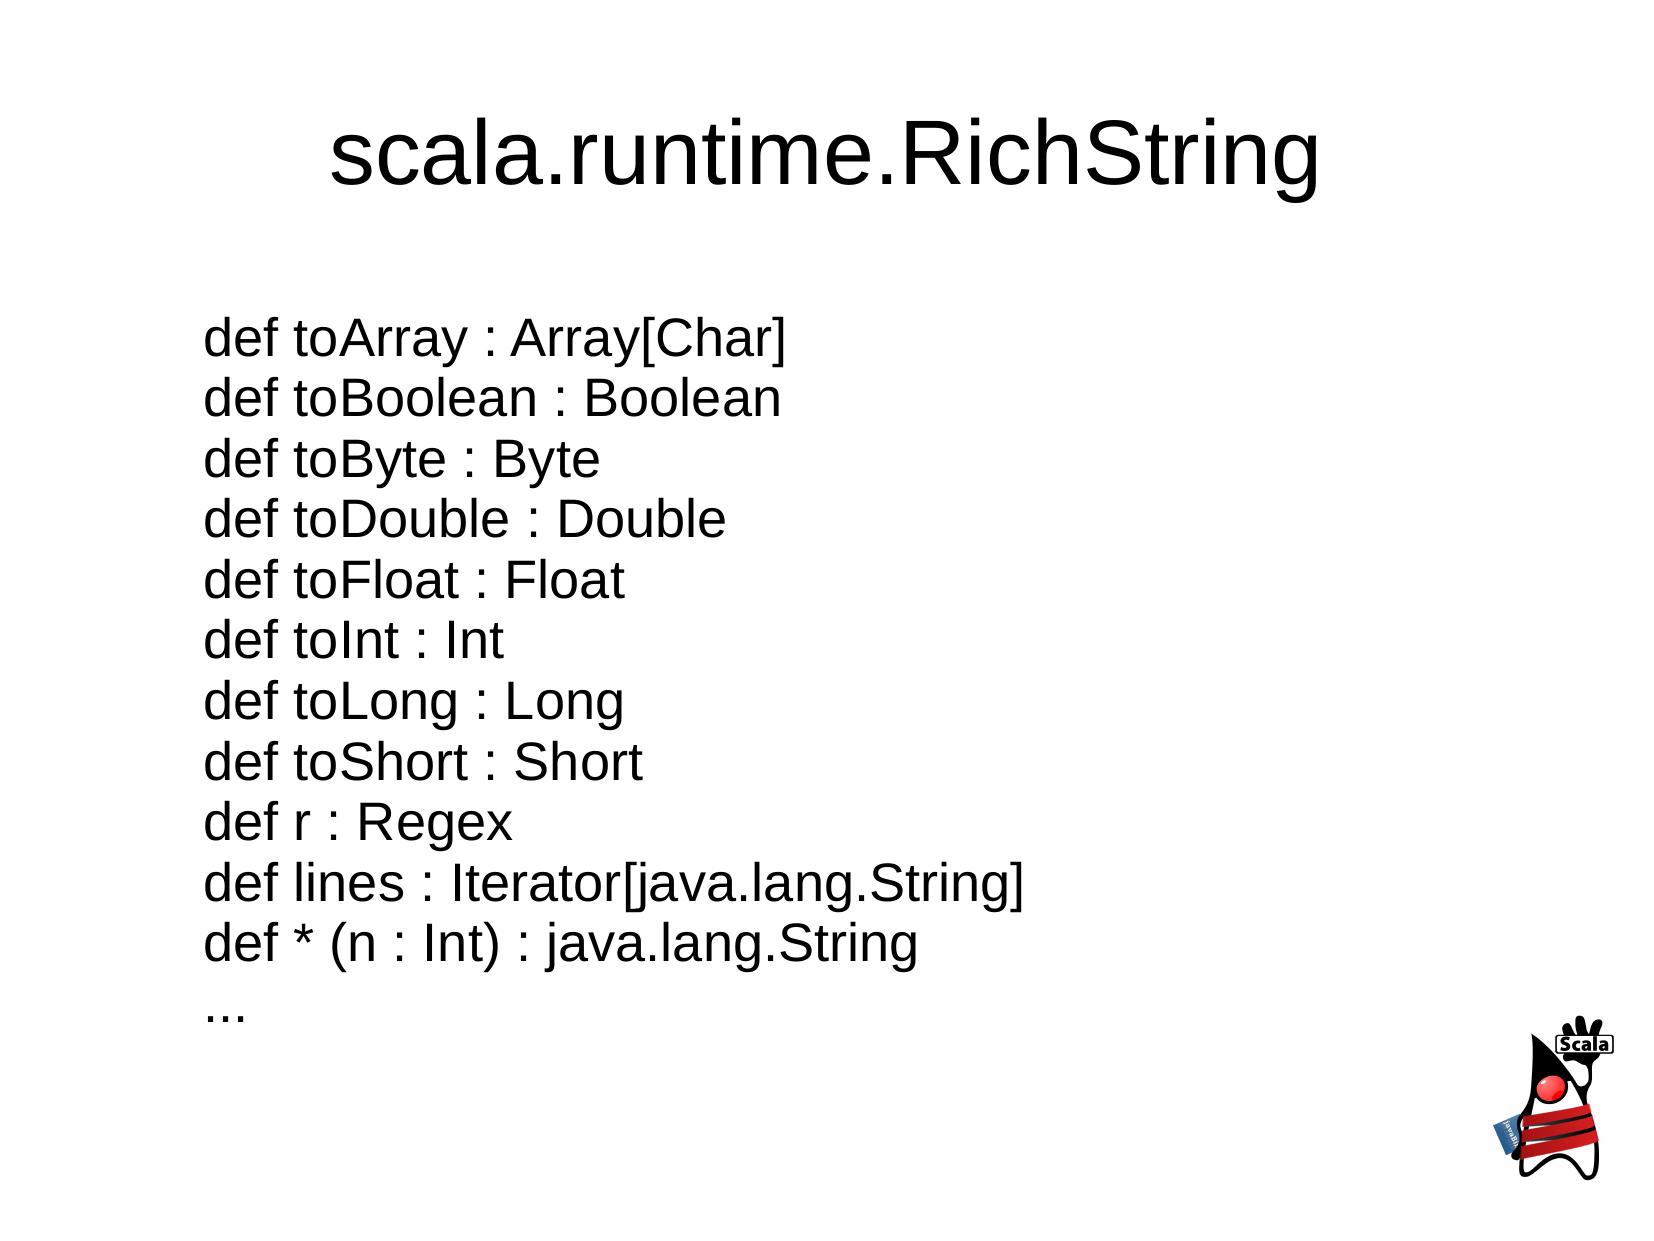

# scala.runtime.RichString
def toArray : Array[Char]
def toBoolean : Boolean
def toByte : Byte
def toDouble : Double
def toFloat : Float
def toInt : Int
def toLong : Long
def toShort : Short
def r : Regex
def lines : Iterator[java.lang.String]
def * (n : Int) : java.lang.String
...